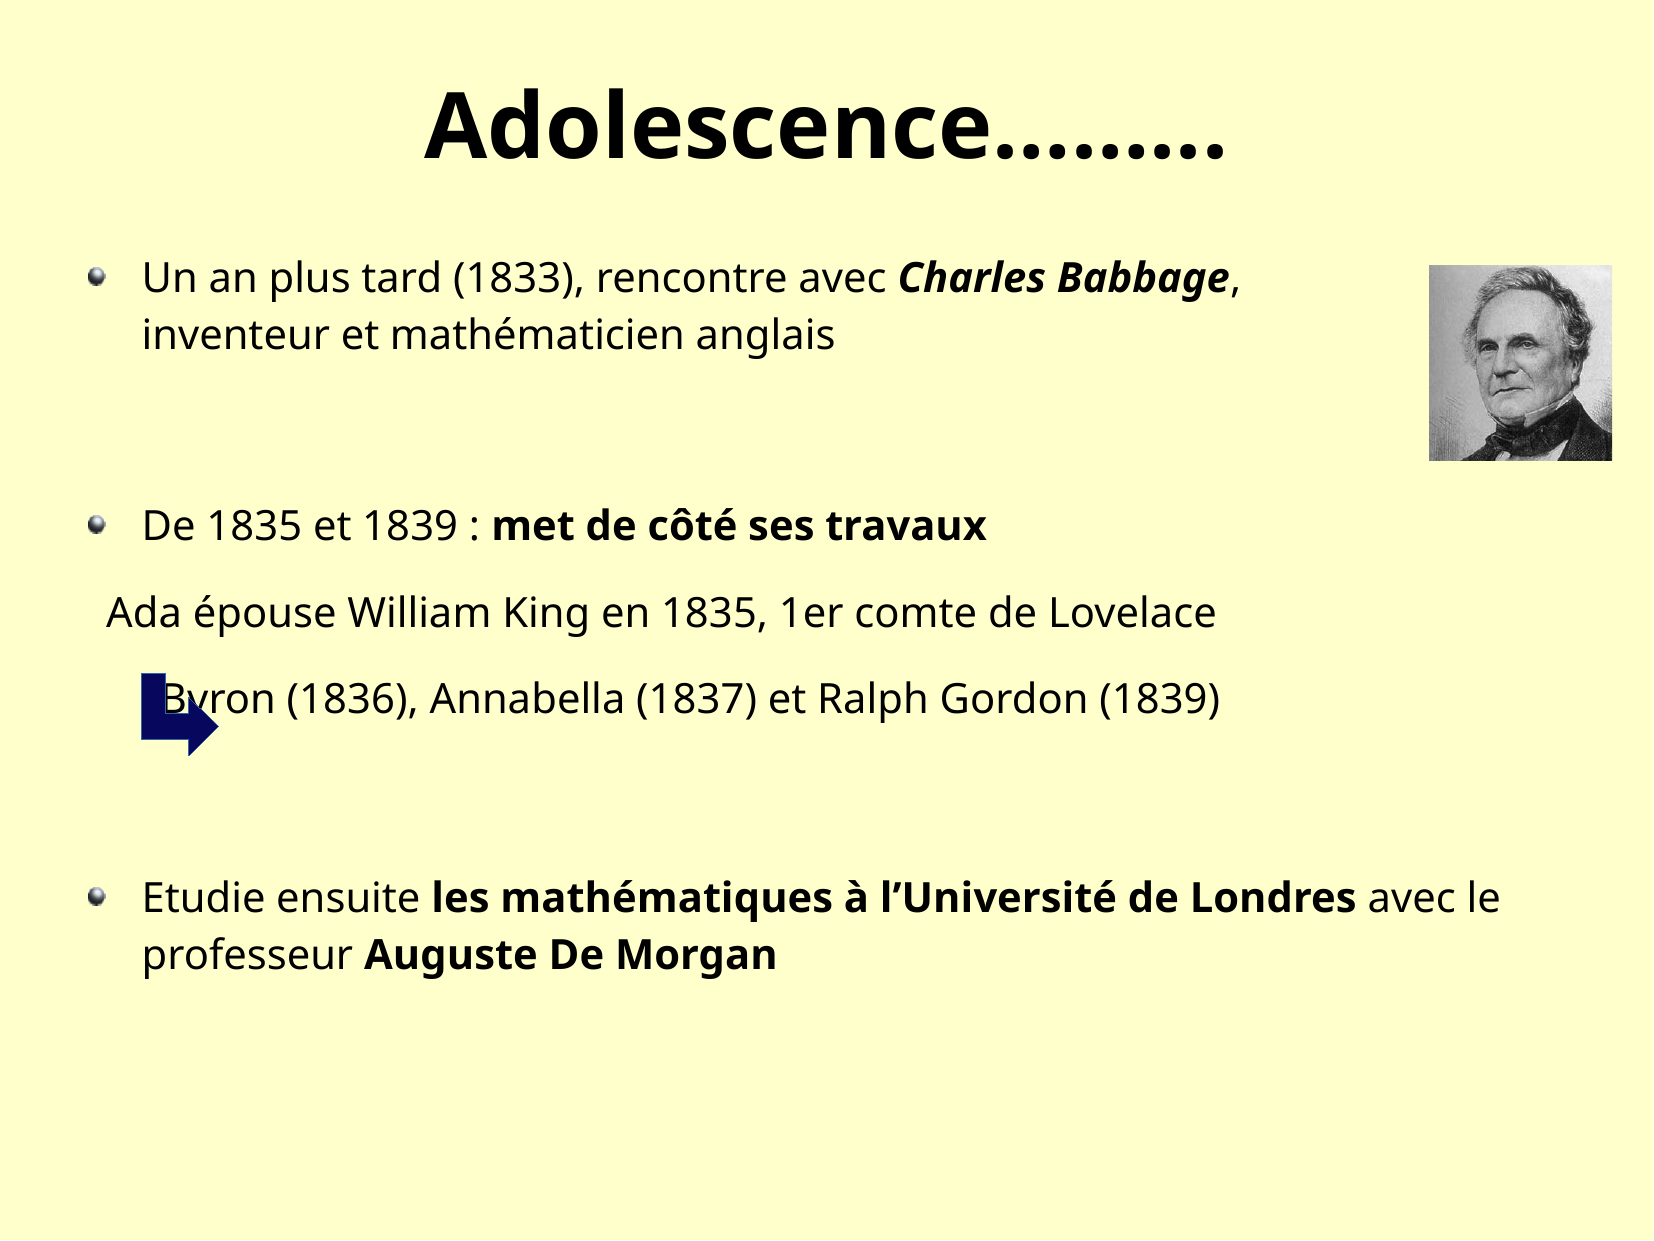

# Adolescence……...
Un an plus tard (1833), rencontre avec Charles Babbage, inventeur et mathématicien anglais
De 1835 et 1839 : met de côté ses travaux
Ada épouse William King en 1835, 1er comte de Lovelace
 Byron (1836), Annabella (1837) et Ralph Gordon (1839)
Etudie ensuite les mathématiques à l’Université de Londres avec le professeur Auguste De Morgan